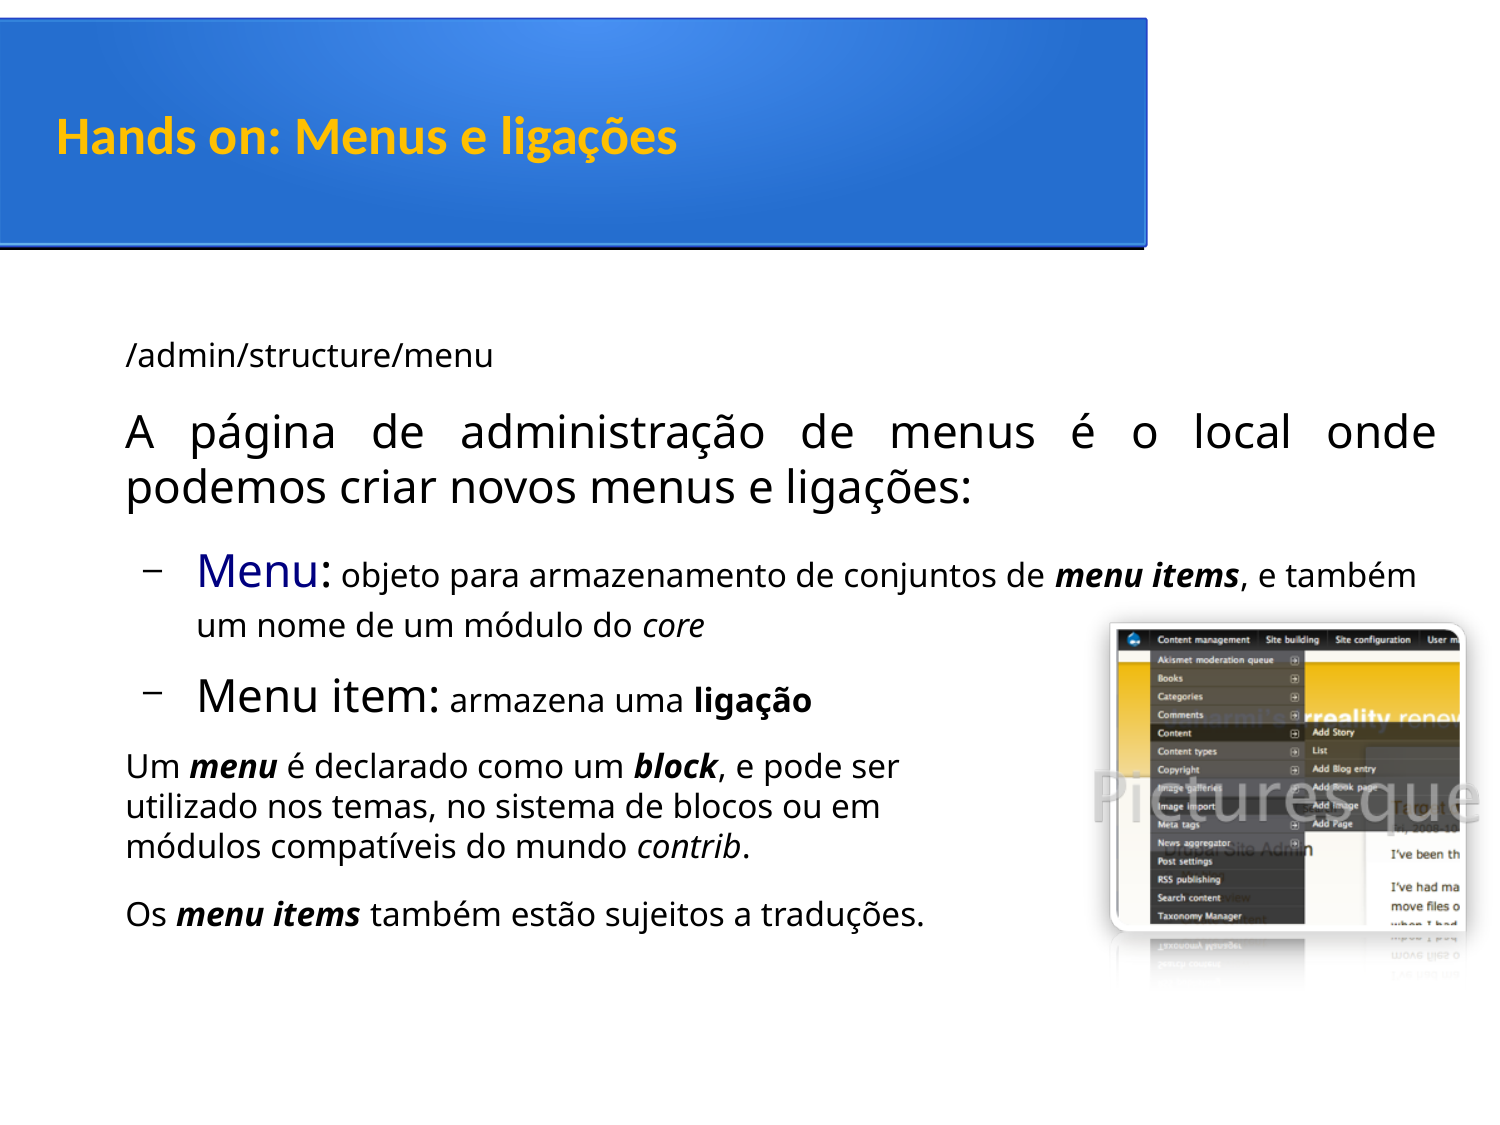

# Hands on: Menus e ligações
/admin/structure/menu
A página de administração de menus é o local onde podemos criar novos menus e ligações:
Menu: objeto para armazenamento de conjuntos de menu items, e também um nome de um módulo do core
Menu item: armazena uma ligação
Um menu é declarado como um block, e pode ser
utilizado nos temas, no sistema de blocos ou em
módulos compatíveis do mundo contrib.
Os menu items também estão sujeitos a traduções.